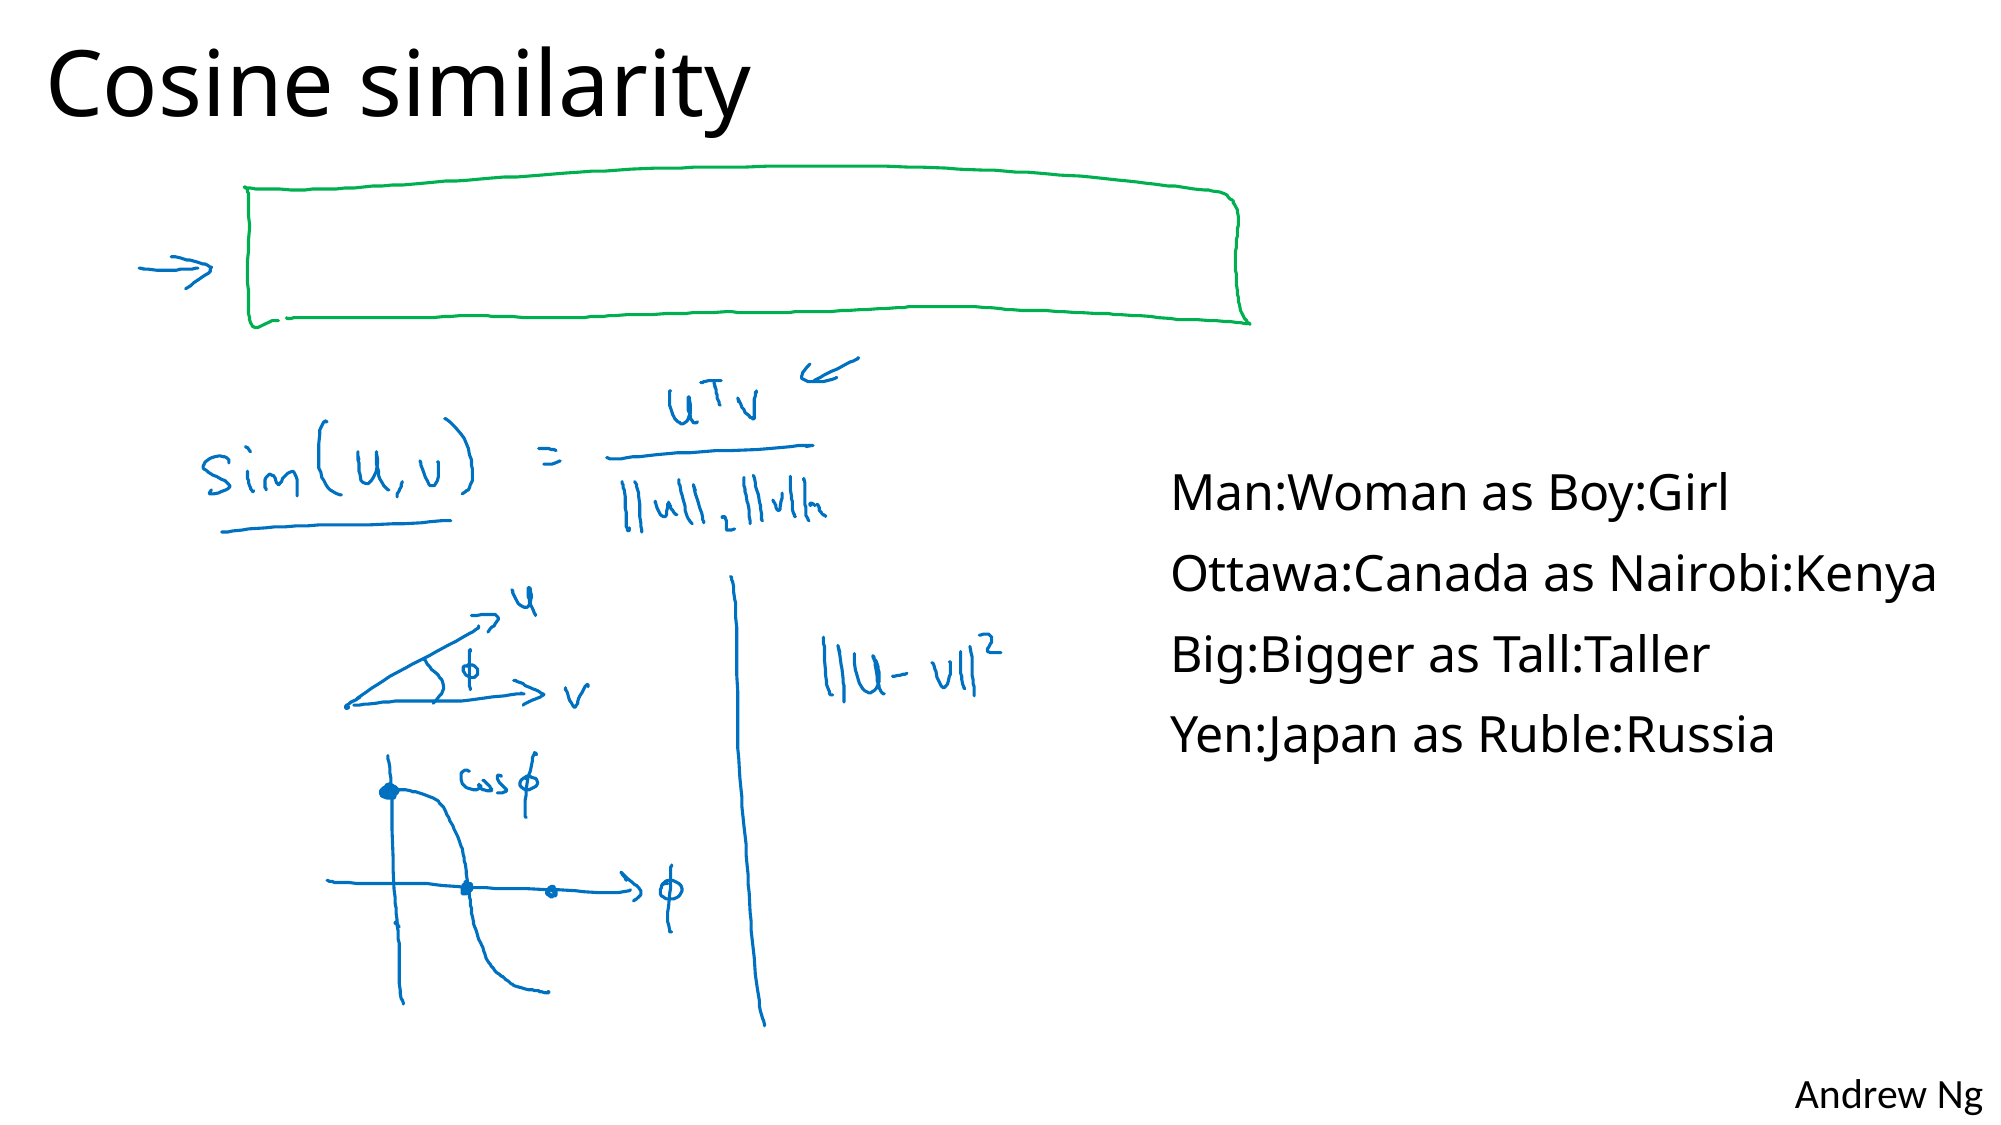

# Cosine similarity
Man:Woman as Boy:Girl
Ottawa:Canada as Nairobi:Kenya
Big:Bigger as Tall:Taller
Yen:Japan as Ruble:Russia